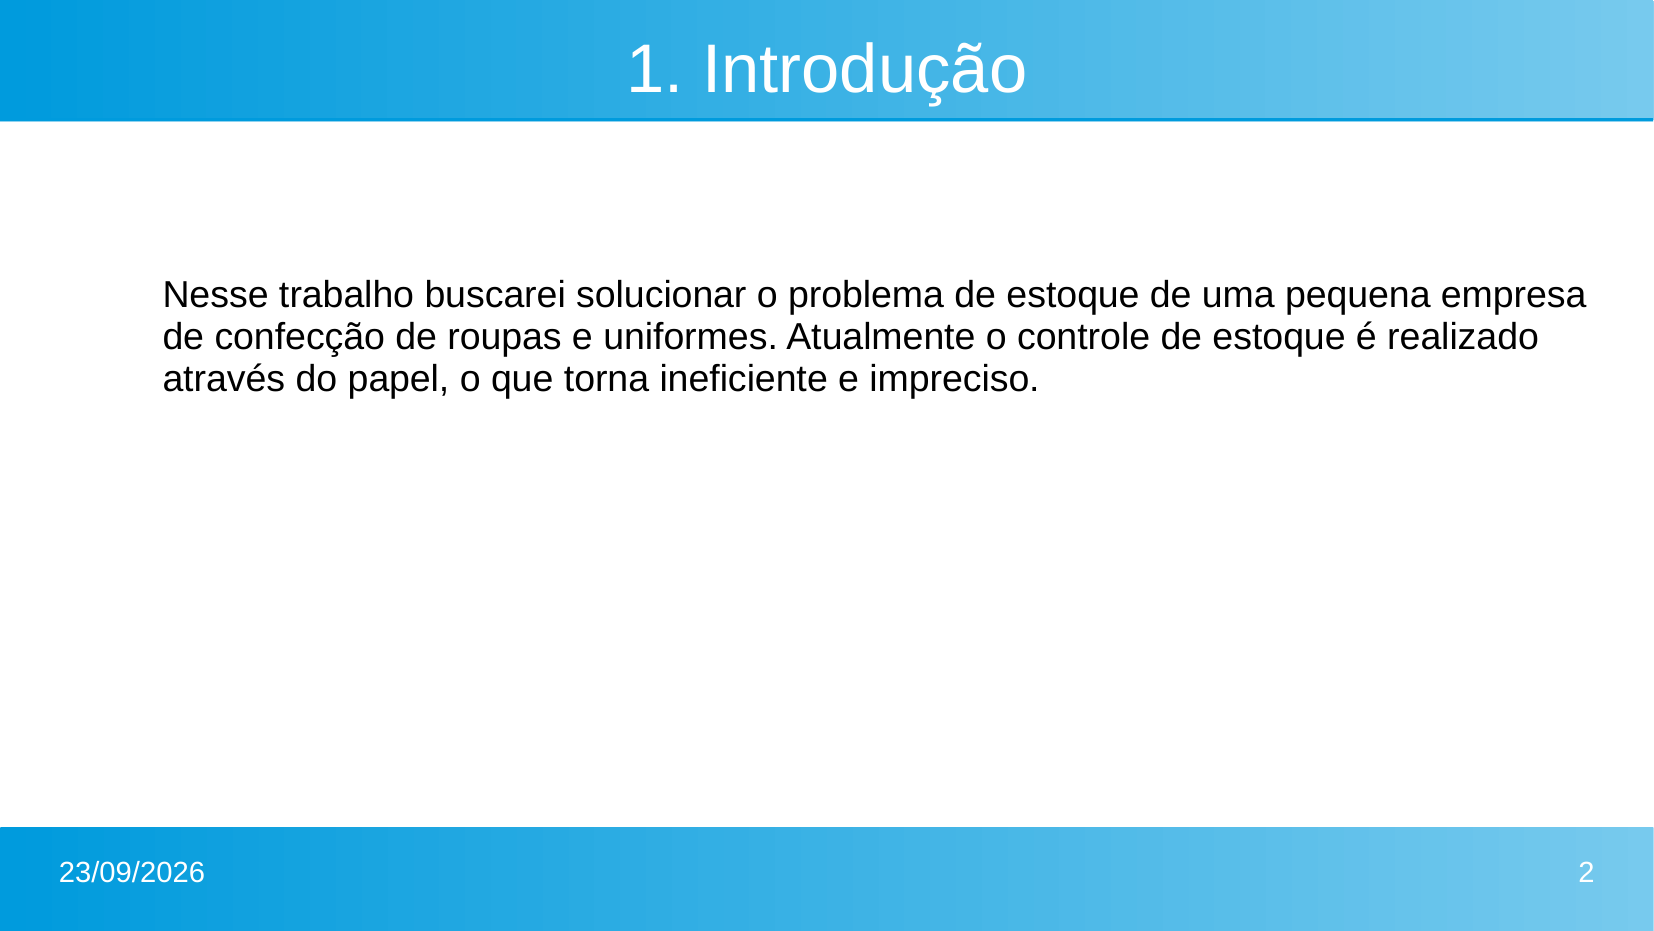

# 1. Introdução
Nesse trabalho buscarei solucionar o problema de estoque de uma pequena empresa de confecção de roupas e uniformes. Atualmente o controle de estoque é realizado através do papel, o que torna ineficiente e impreciso.
2